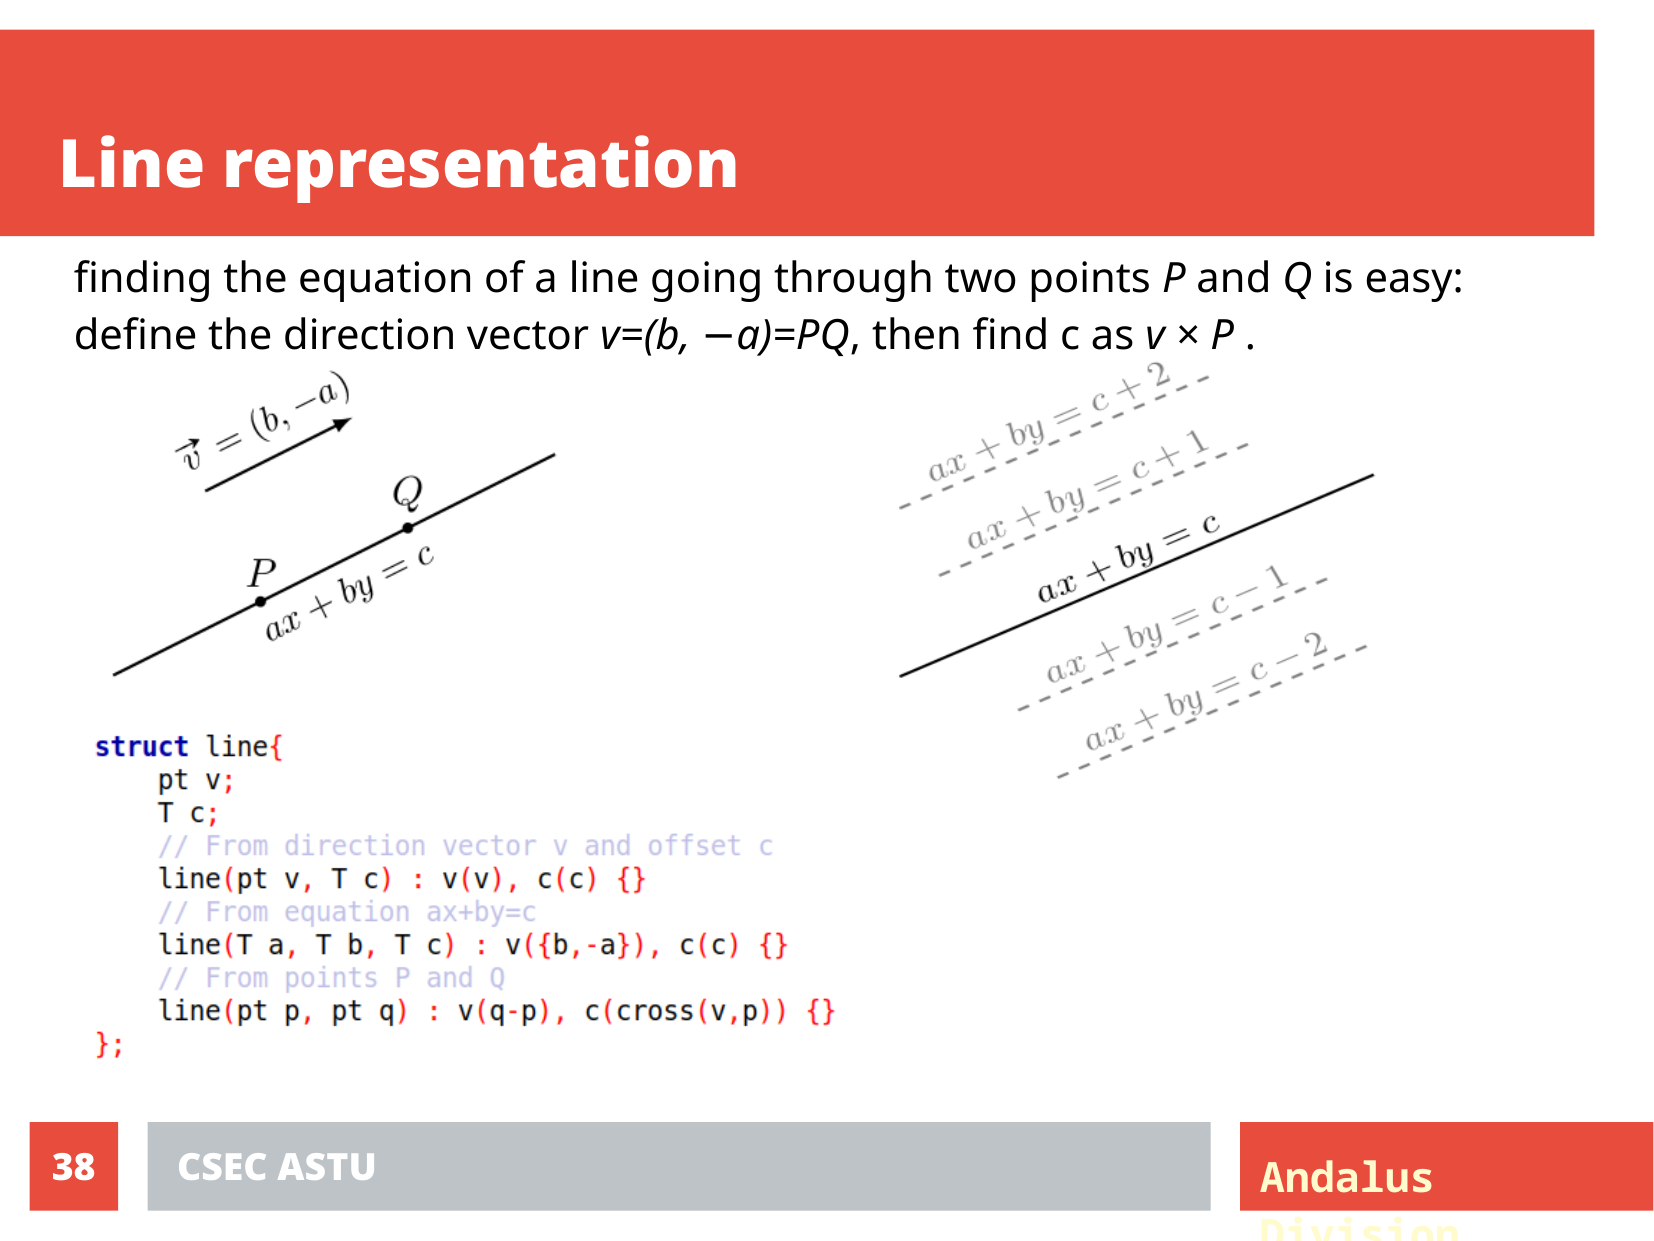

# Line representation
finding the equation of a line going through two points P and Q is easy: define the direction vector v=(b, −a)=PQ, then find c as v × P .
38
CSEC ASTU
Andalus Division